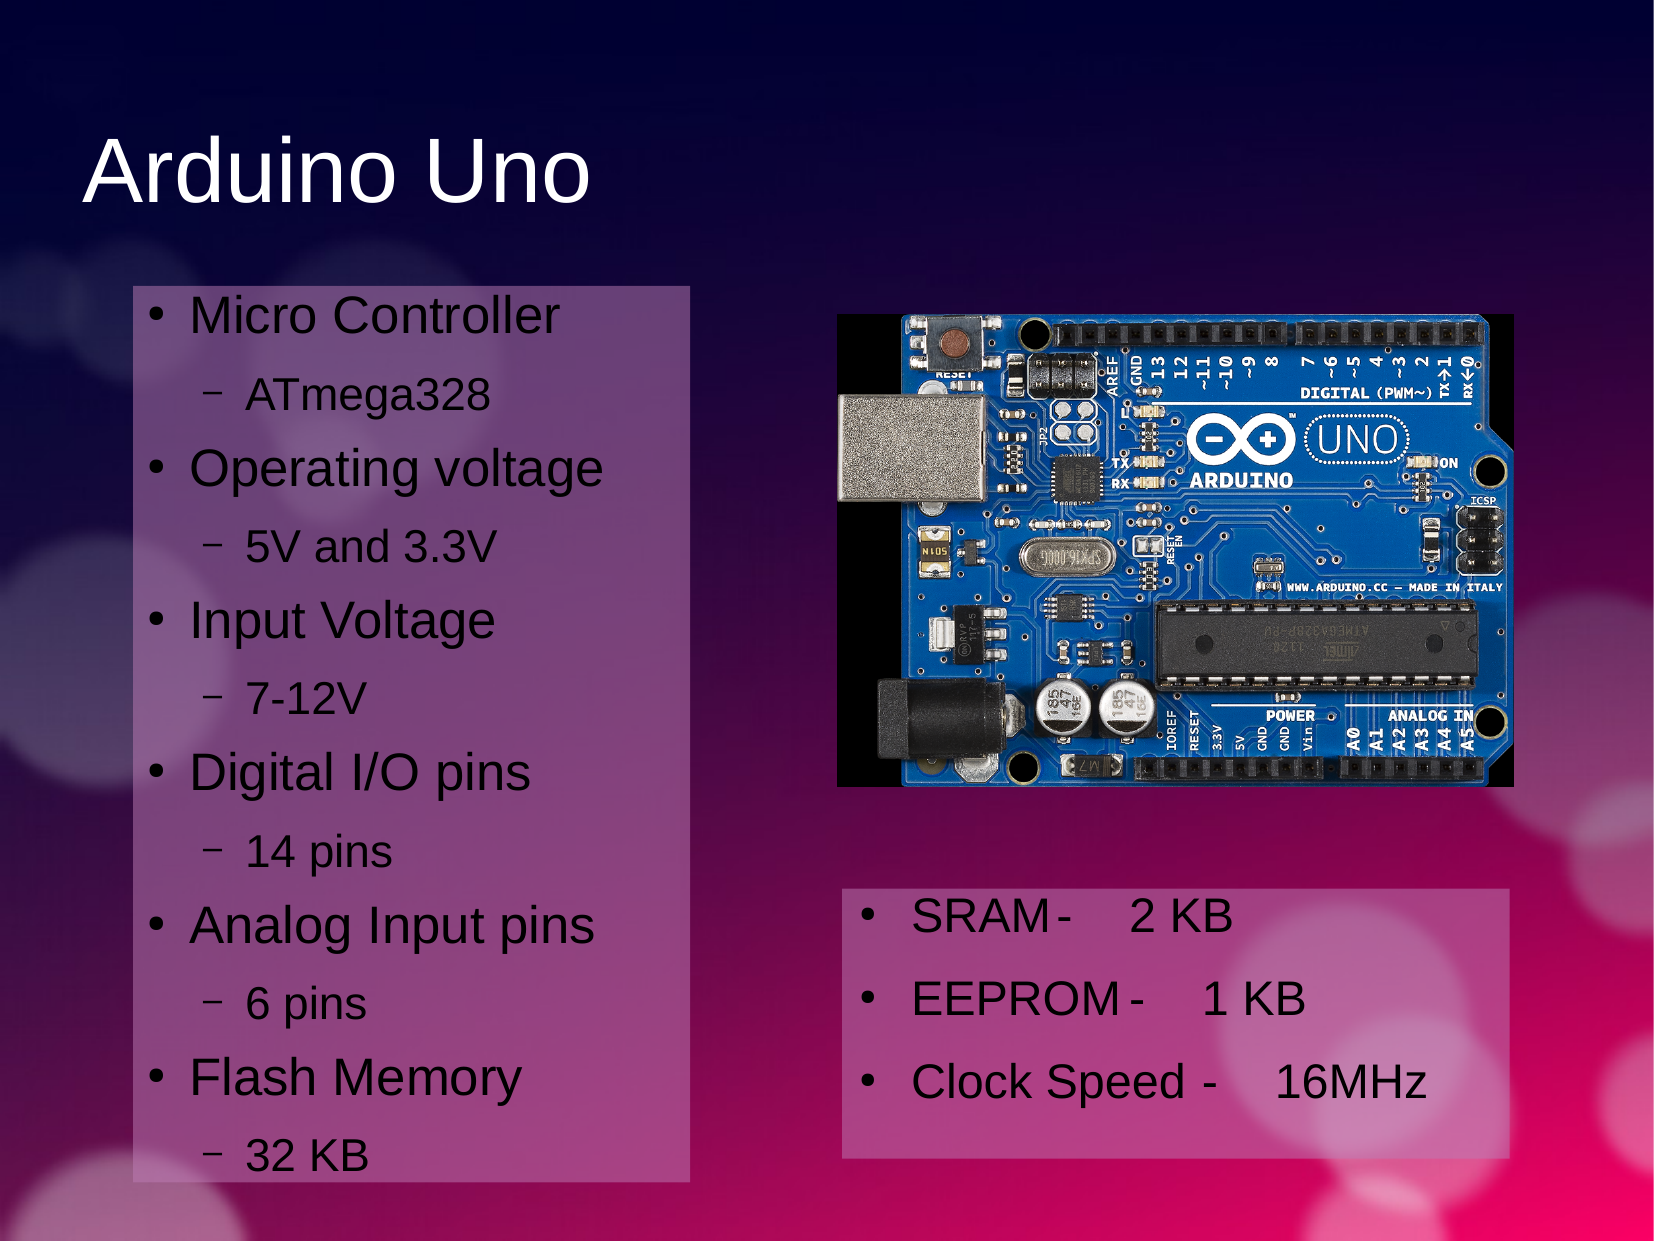

# Arduino Uno
Micro Controller
ATmega328
Operating voltage
5V and 3.3V
Input Voltage
7-12V
Digital I/O pins
14 pins
Analog Input pins
6 pins
Flash Memory
32 KB
SRAM			-	2 KB
EEPROM		-	1 KB
Clock Speed	-	16MHz